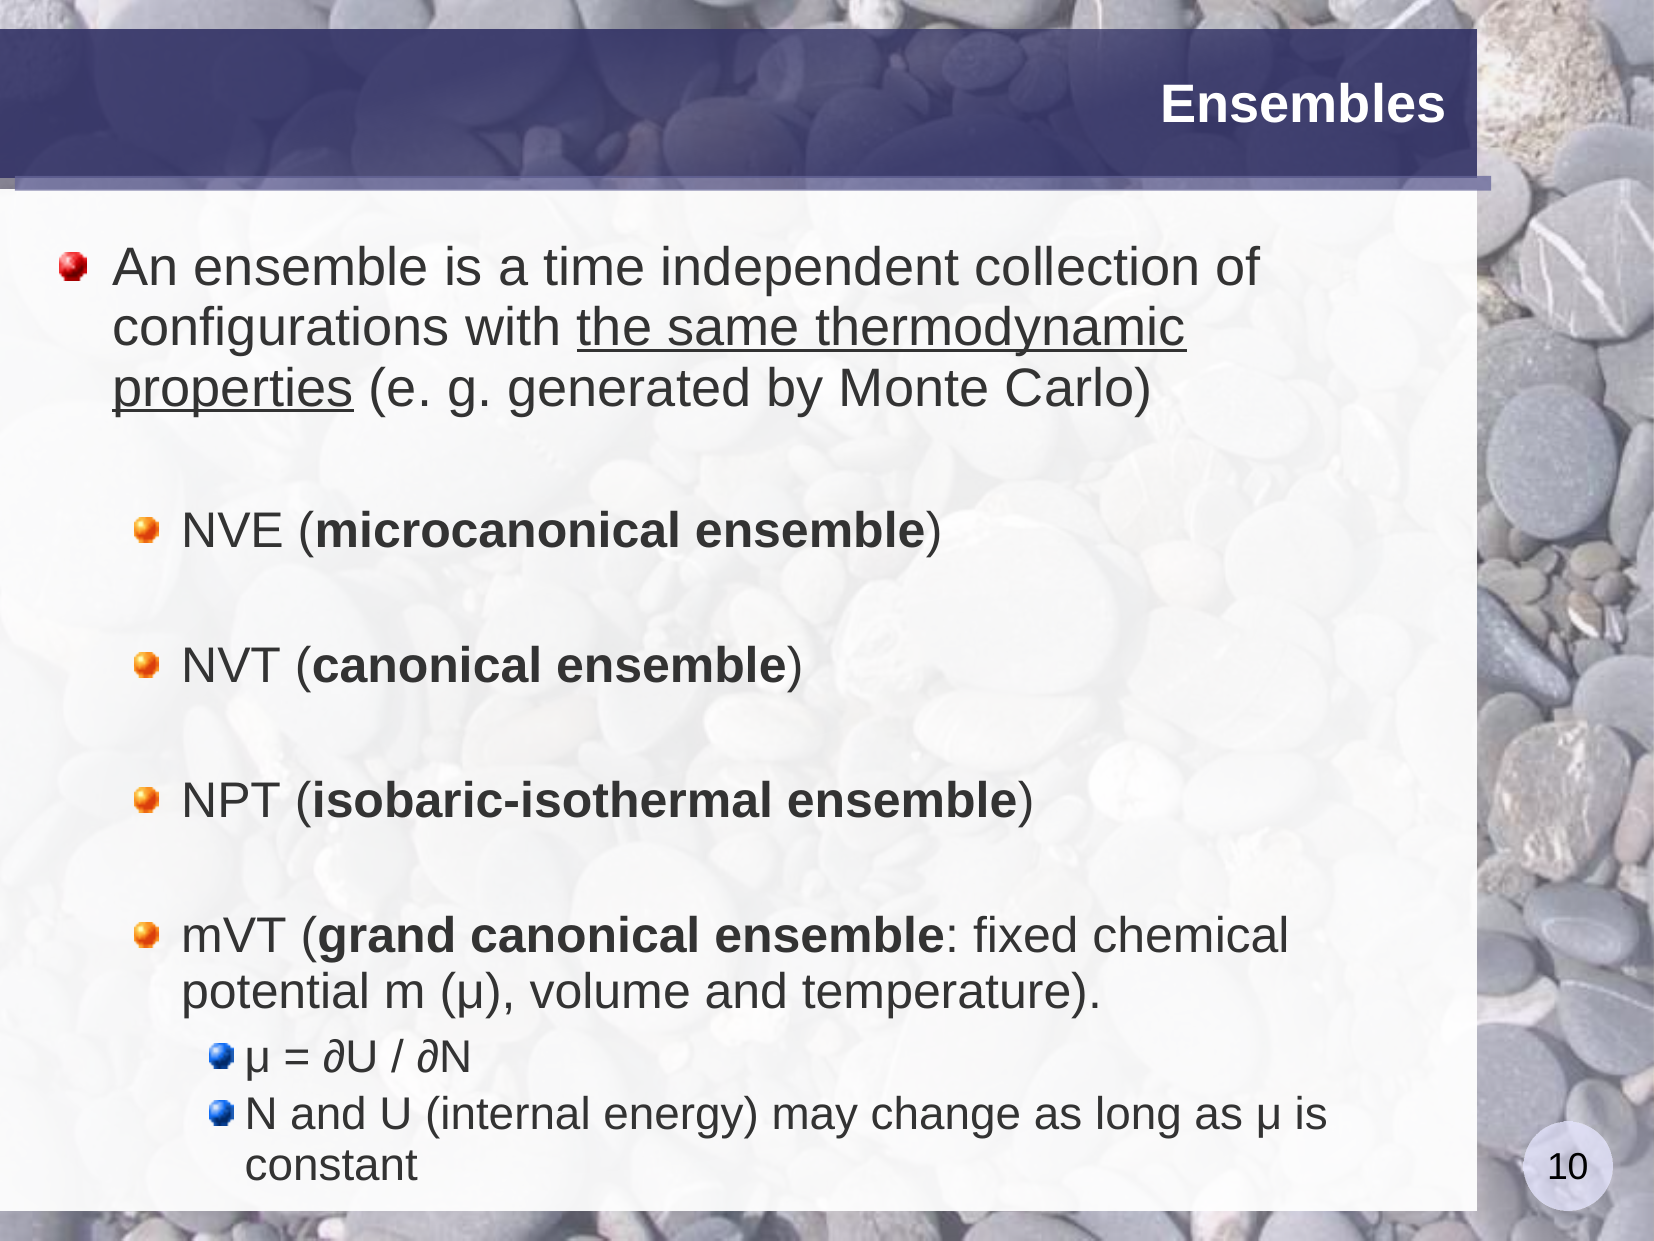

# Ensembles
An ensemble is a time independent collection of configurations with the same thermodynamic properties (e. g. generated by Monte Carlo)
NVE (microcanonical ensemble)
NVT (canonical ensemble)
NPT (isobaric-isothermal ensemble)
mVT (grand canonical ensemble: fixed chemical potential m (μ), volume and temperature).
μ = ∂U / ∂N
N and U (internal energy) may change as long as μ is constant